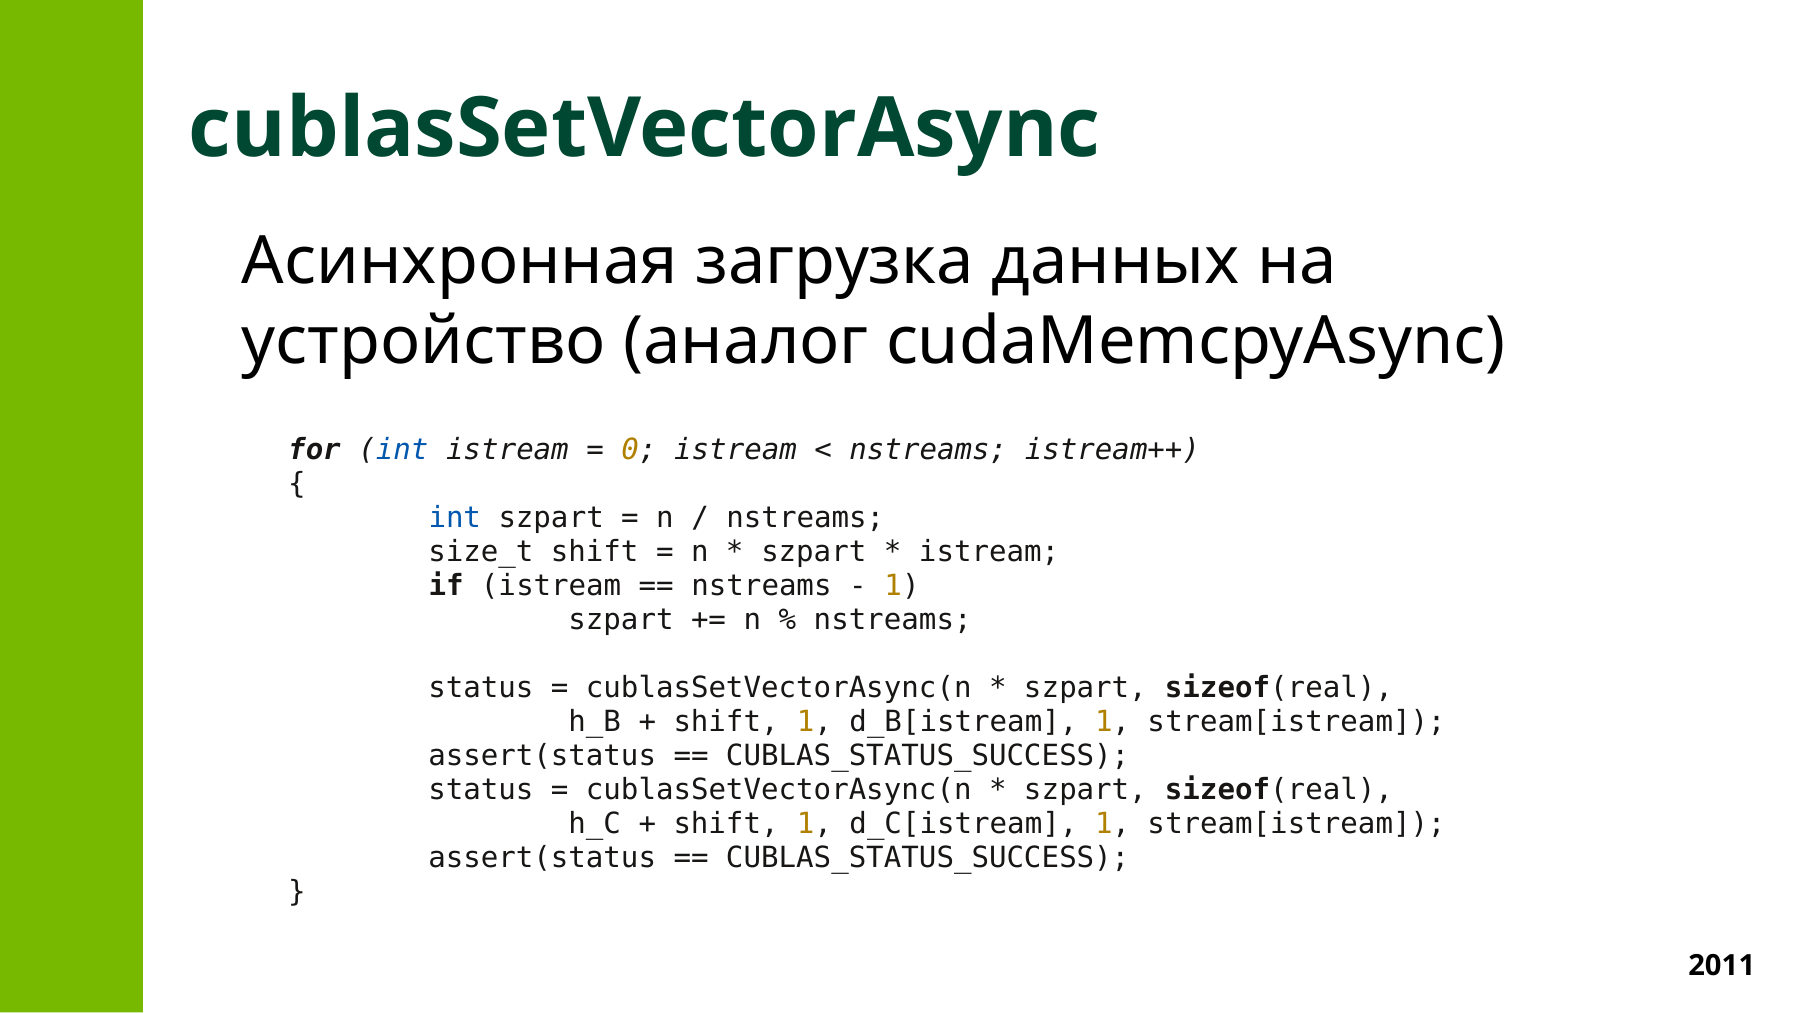

# cublasSetVectorAsync
Асинхронная загрузка данных на устройство (аналог cudaMemcpyAsync)